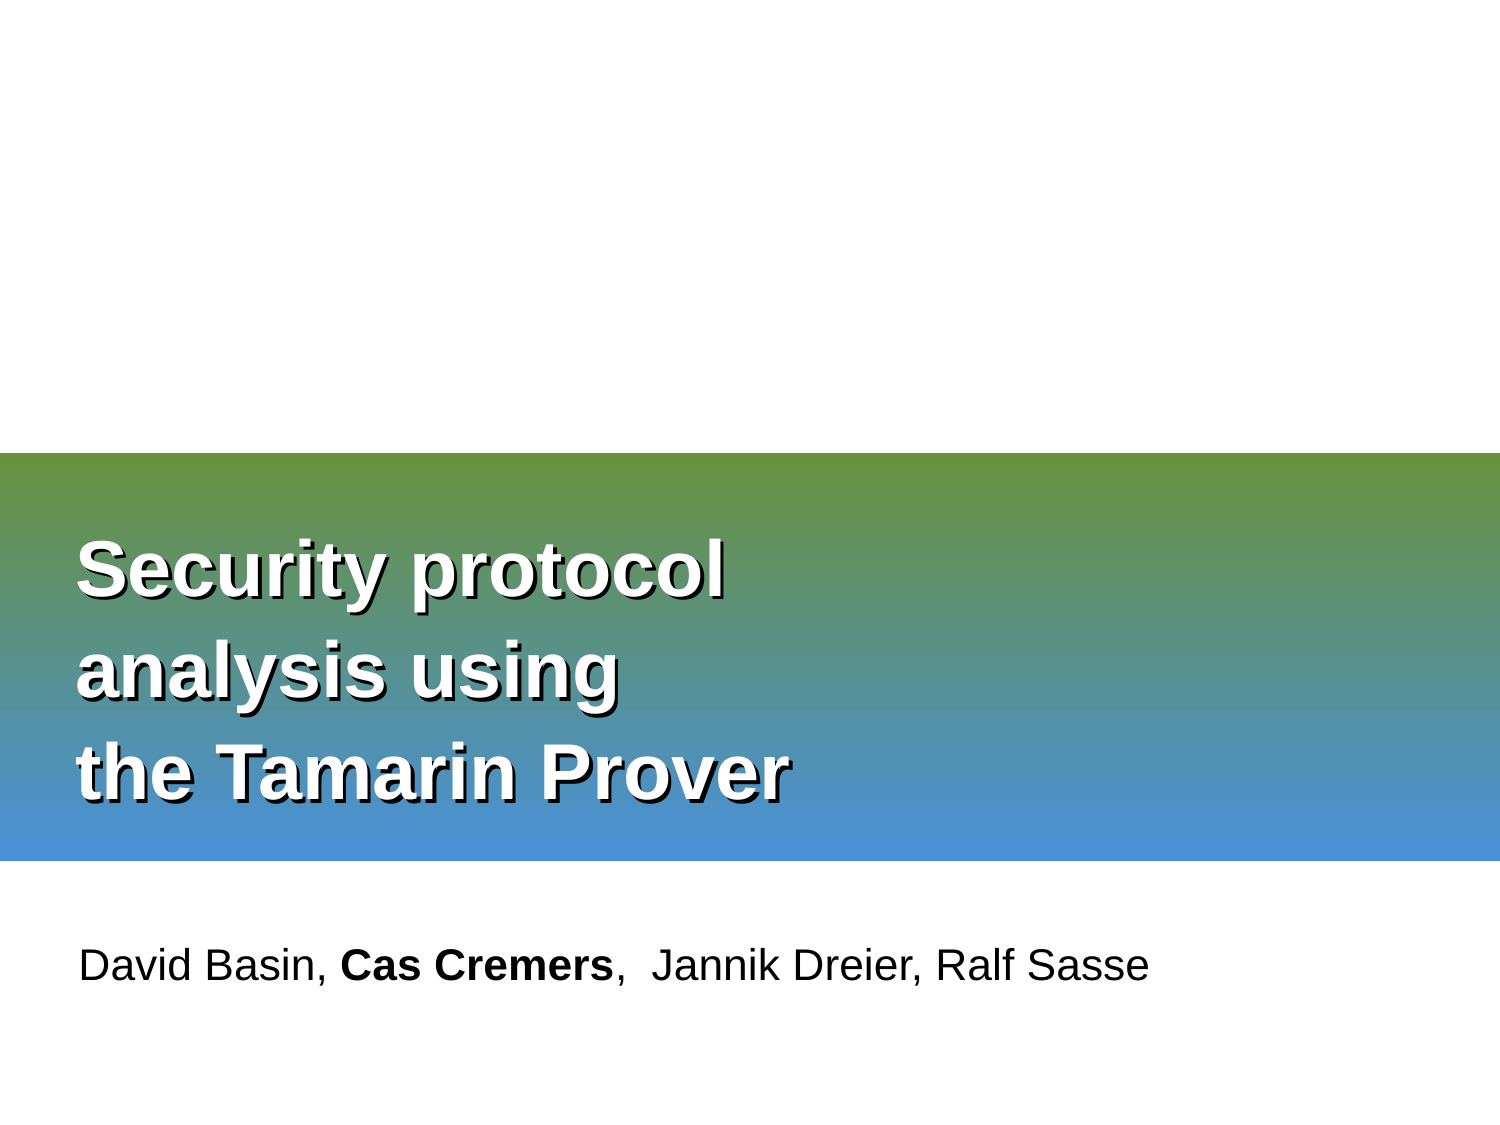

# Security protocol analysis using the Tamarin Prover
David Basin, Cas Cremers, Jannik Dreier, Ralf Sasse